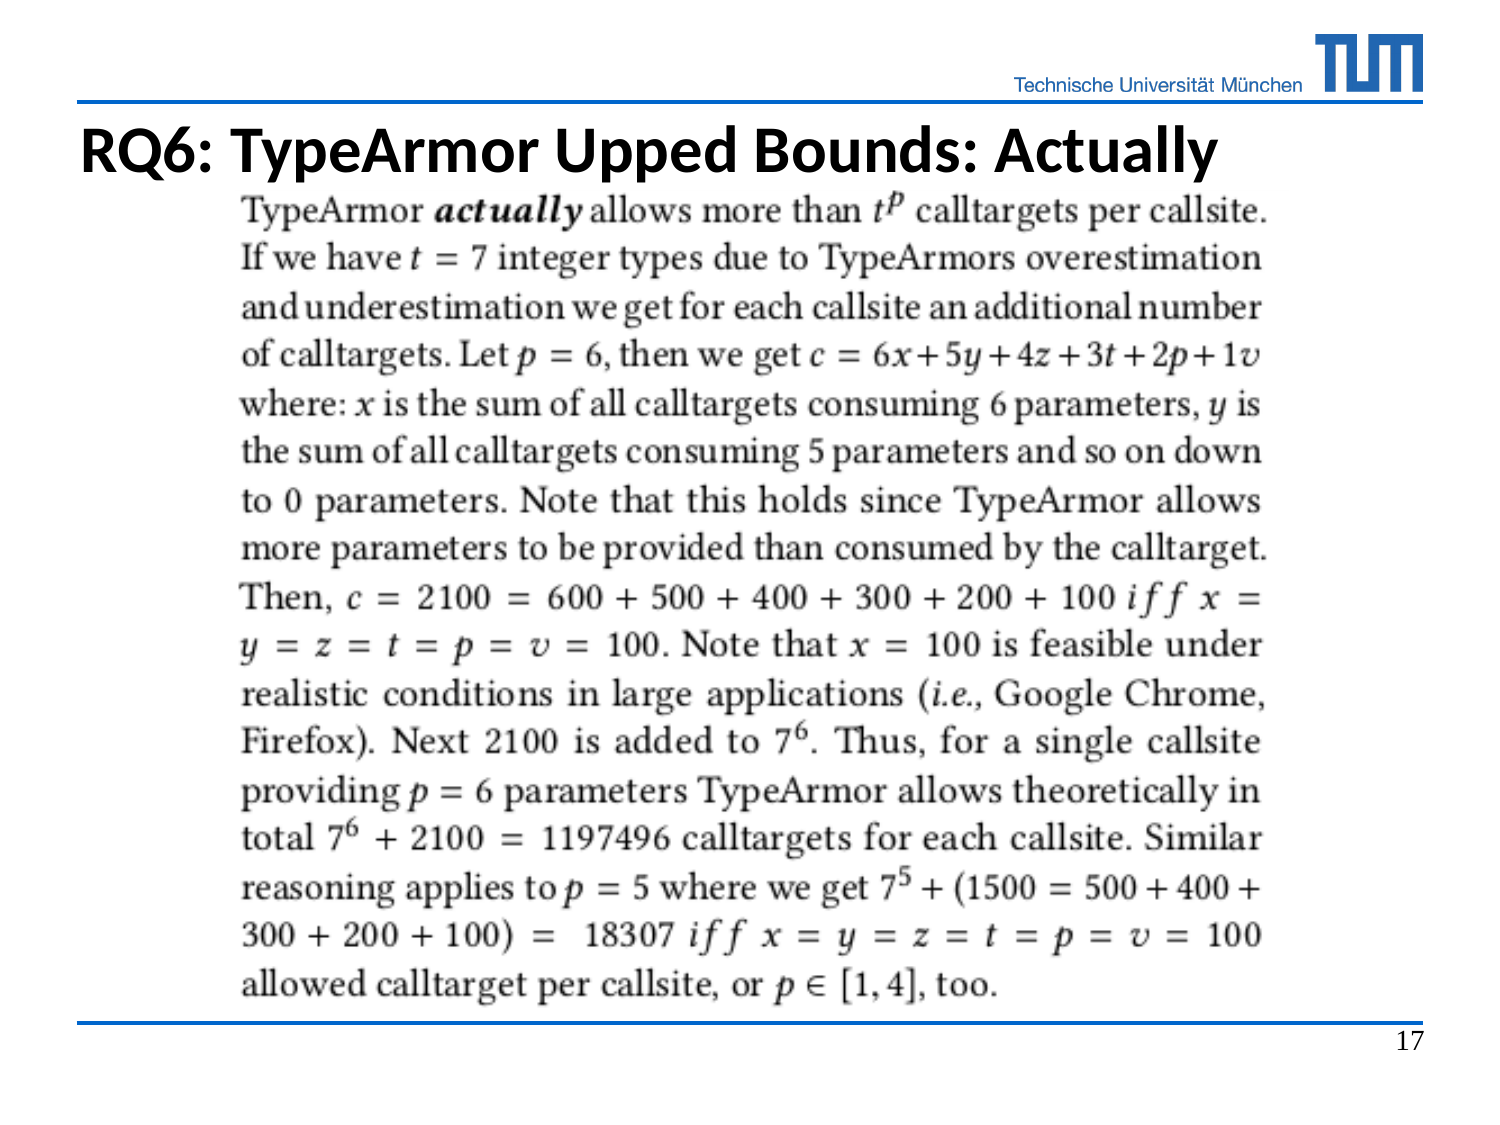

# RQ6: TypeArmor Upped Bounds: Actually
17